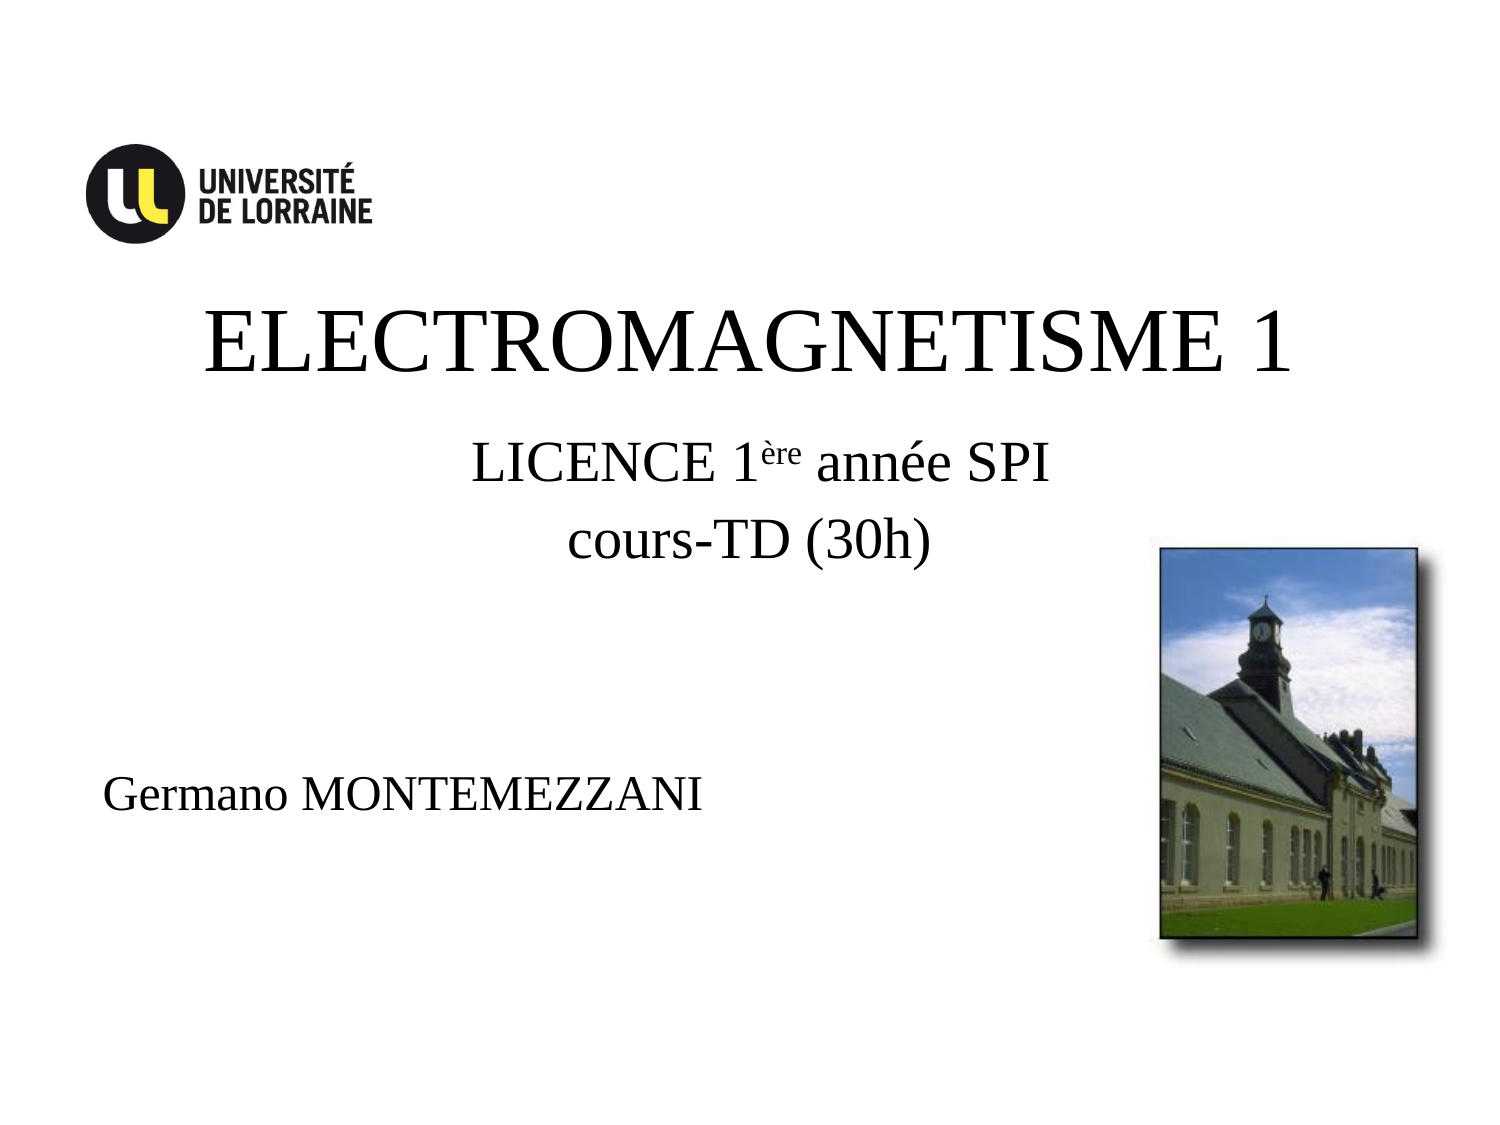

# ELECTROMAGNETISME 1 LICENCE 1ère année SPI cours-TD (30h)
Germano MONTEMEZZANI